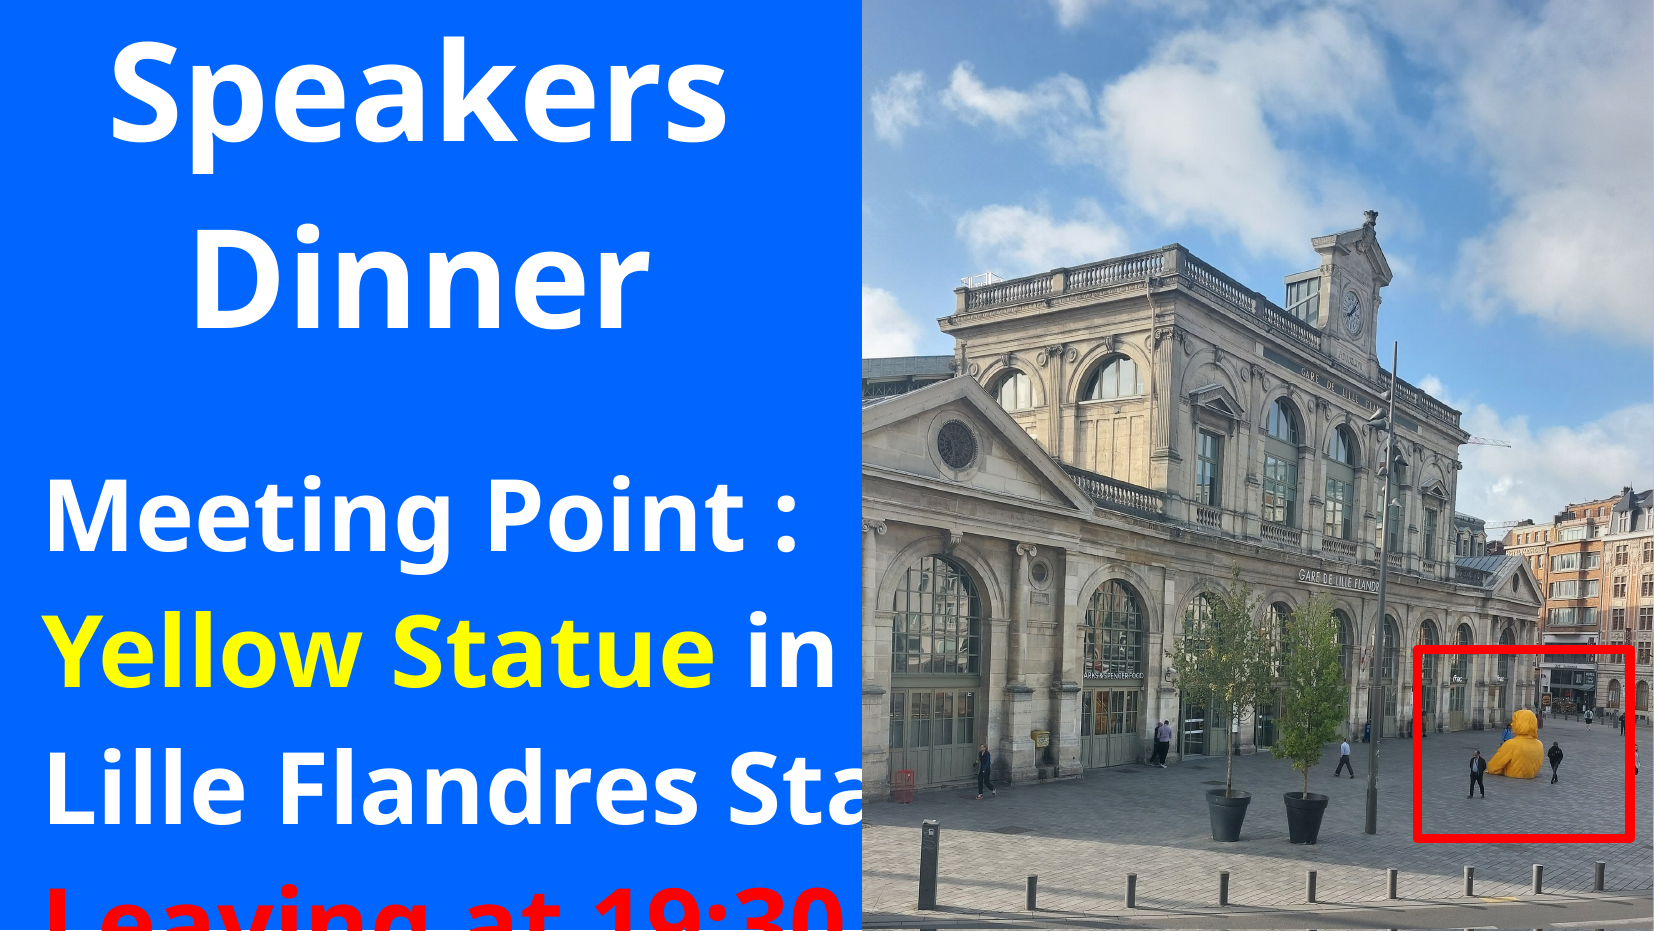

# Speakers Dinner
Meeting Point :
Yellow Statue in front
Lille Flandres Station
Leaving at 19:30